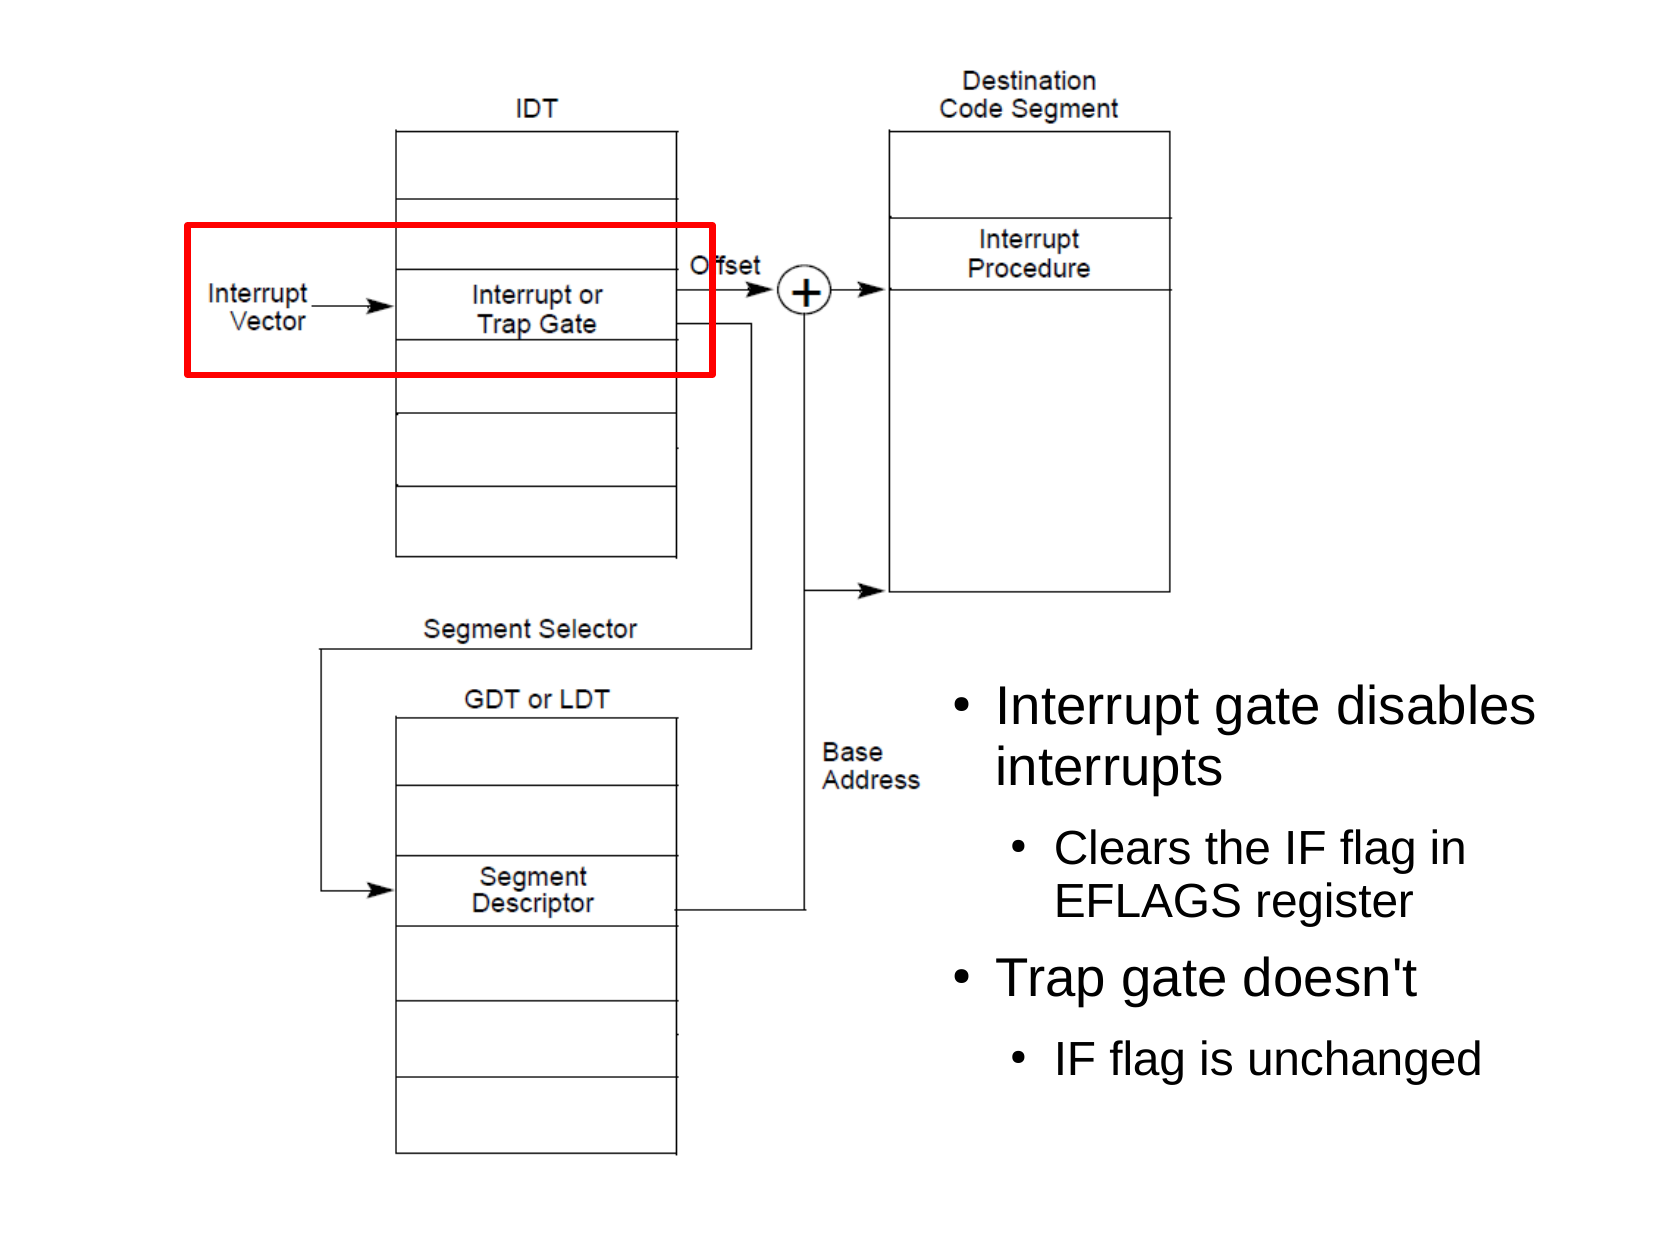

# Interrupt gate disables interrupts
Clears the IF flag in EFLAGS register
Trap gate doesn't
IF flag is unchanged